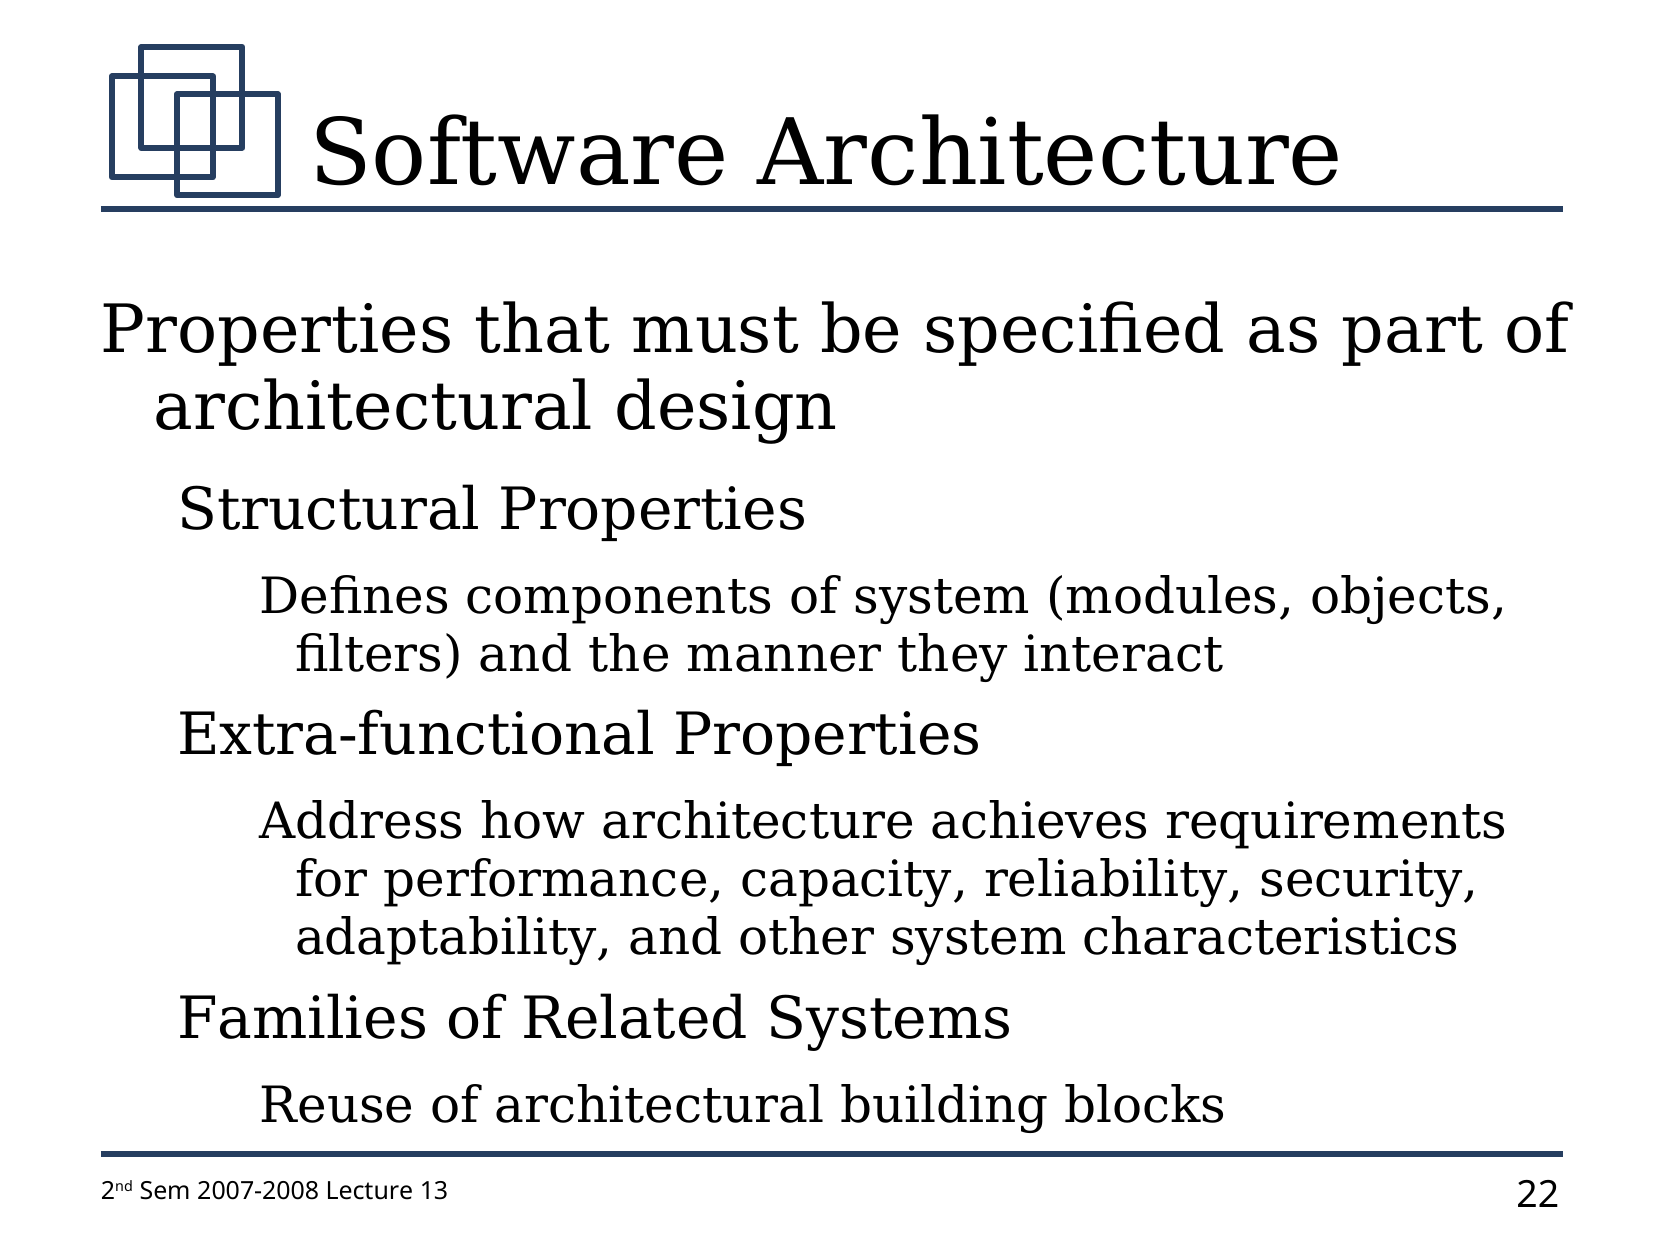

# Software Architecture
Properties that must be specified as part of architectural design
Structural Properties
Defines components of system (modules, objects, filters) and the manner they interact
Extra-functional Properties
Address how architecture achieves requirements for performance, capacity, reliability, security, adaptability, and other system characteristics
Families of Related Systems
Reuse of architectural building blocks